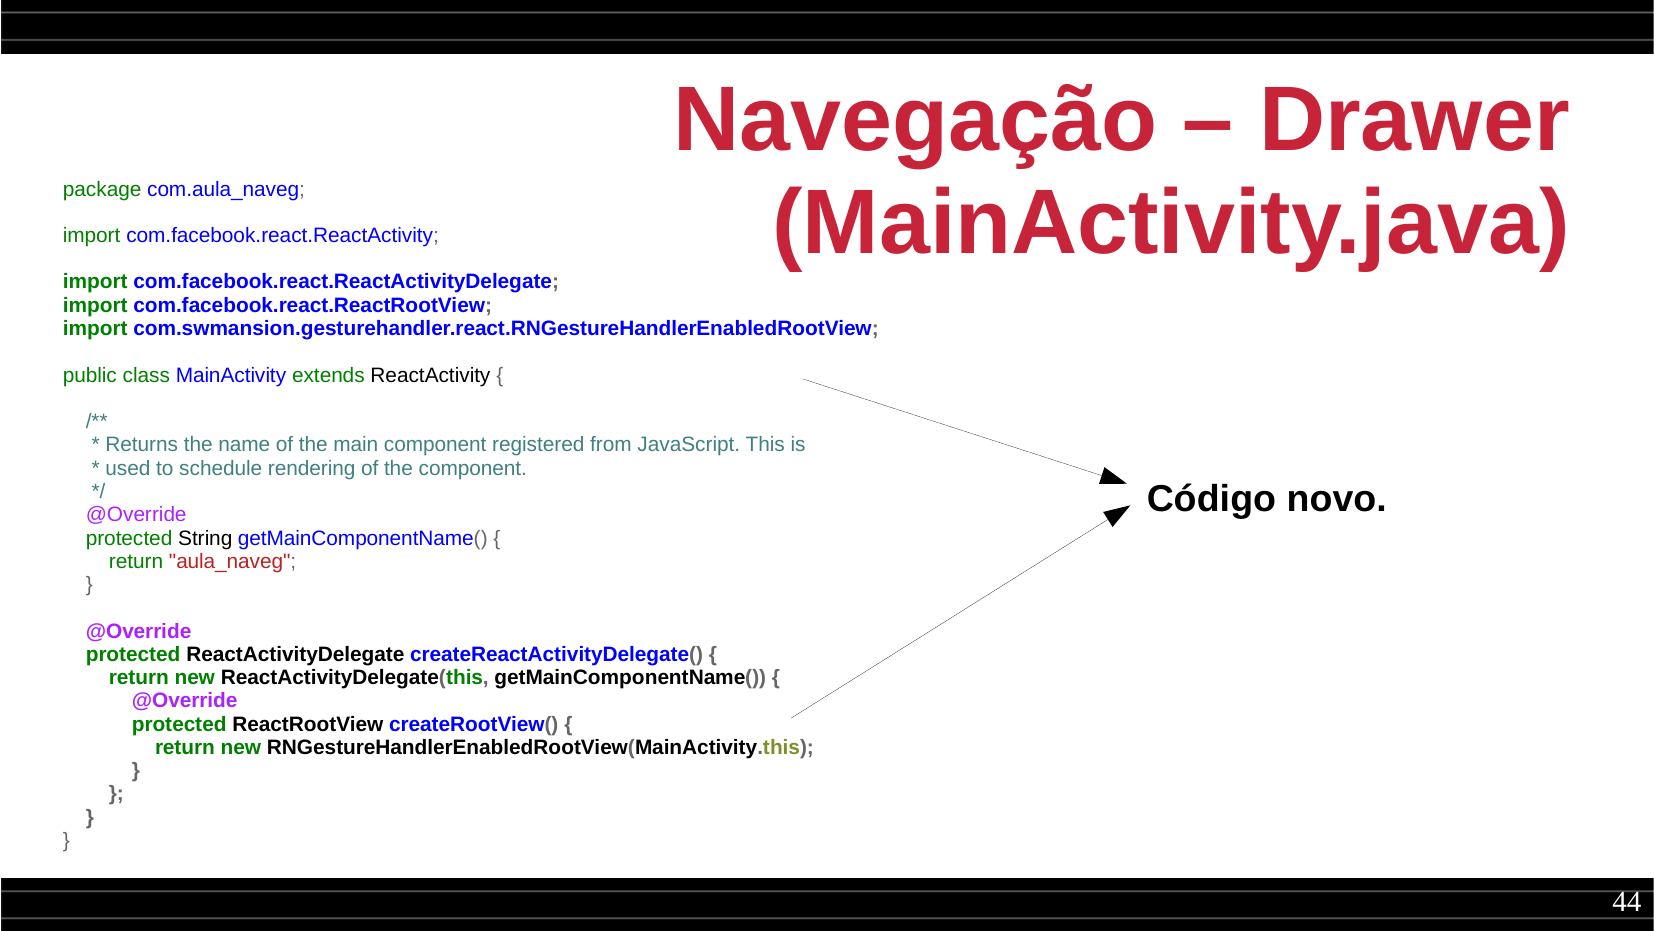

# Navegação – Drawer (MainActivity.java)
package com.aula_naveg;
import com.facebook.react.ReactActivity;
import com.facebook.react.ReactActivityDelegate;
import com.facebook.react.ReactRootView;
import com.swmansion.gesturehandler.react.RNGestureHandlerEnabledRootView;
public class MainActivity extends ReactActivity {
 /**
 * Returns the name of the main component registered from JavaScript. This is
 * used to schedule rendering of the component.
 */
 @Override
 protected String getMainComponentName() {
 return "aula_naveg";
 }
 @Override
 protected ReactActivityDelegate createReactActivityDelegate() {
 return new ReactActivityDelegate(this, getMainComponentName()) {
 @Override
 protected ReactRootView createRootView() {
 return new RNGestureHandlerEnabledRootView(MainActivity.this);
 }
 };
 }
}
Código novo.